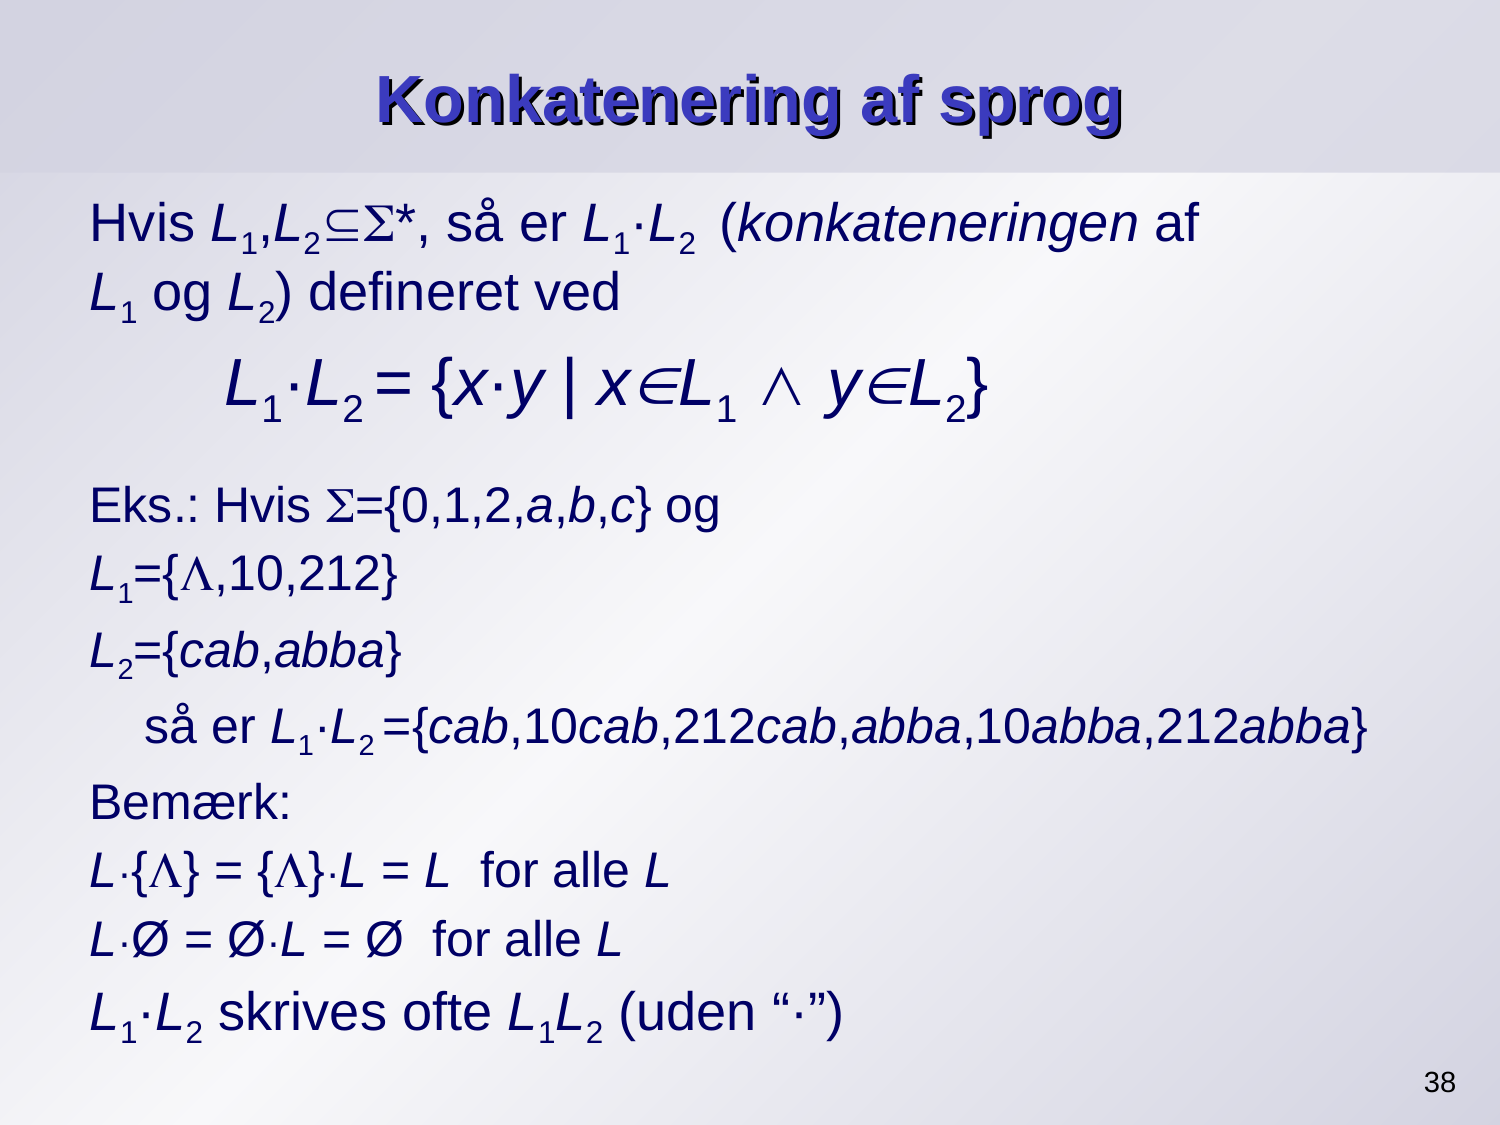

# Konkatenering af sprog
Hvis L1,L2⊆Σ*, så er L1·L2 (konkateneringen af
L1 og L2) defineret ved
	 L1·L2 = {x·y | x∈L1 ∧ y∈L2}
Eks.: Hvis Σ={0,1,2,a,b,c} og
L1={Λ,10,212}
L2={cab,abba}
	så er L1·L2 ={cab,10cab,212cab,abba,10abba,212abba}
Bemærk:
L·{Λ} = {Λ}·L = L for alle L
L·Ø = Ø·L = Ø for alle L
L1·L2 skrives ofte L1L2 (uden “·”)
38